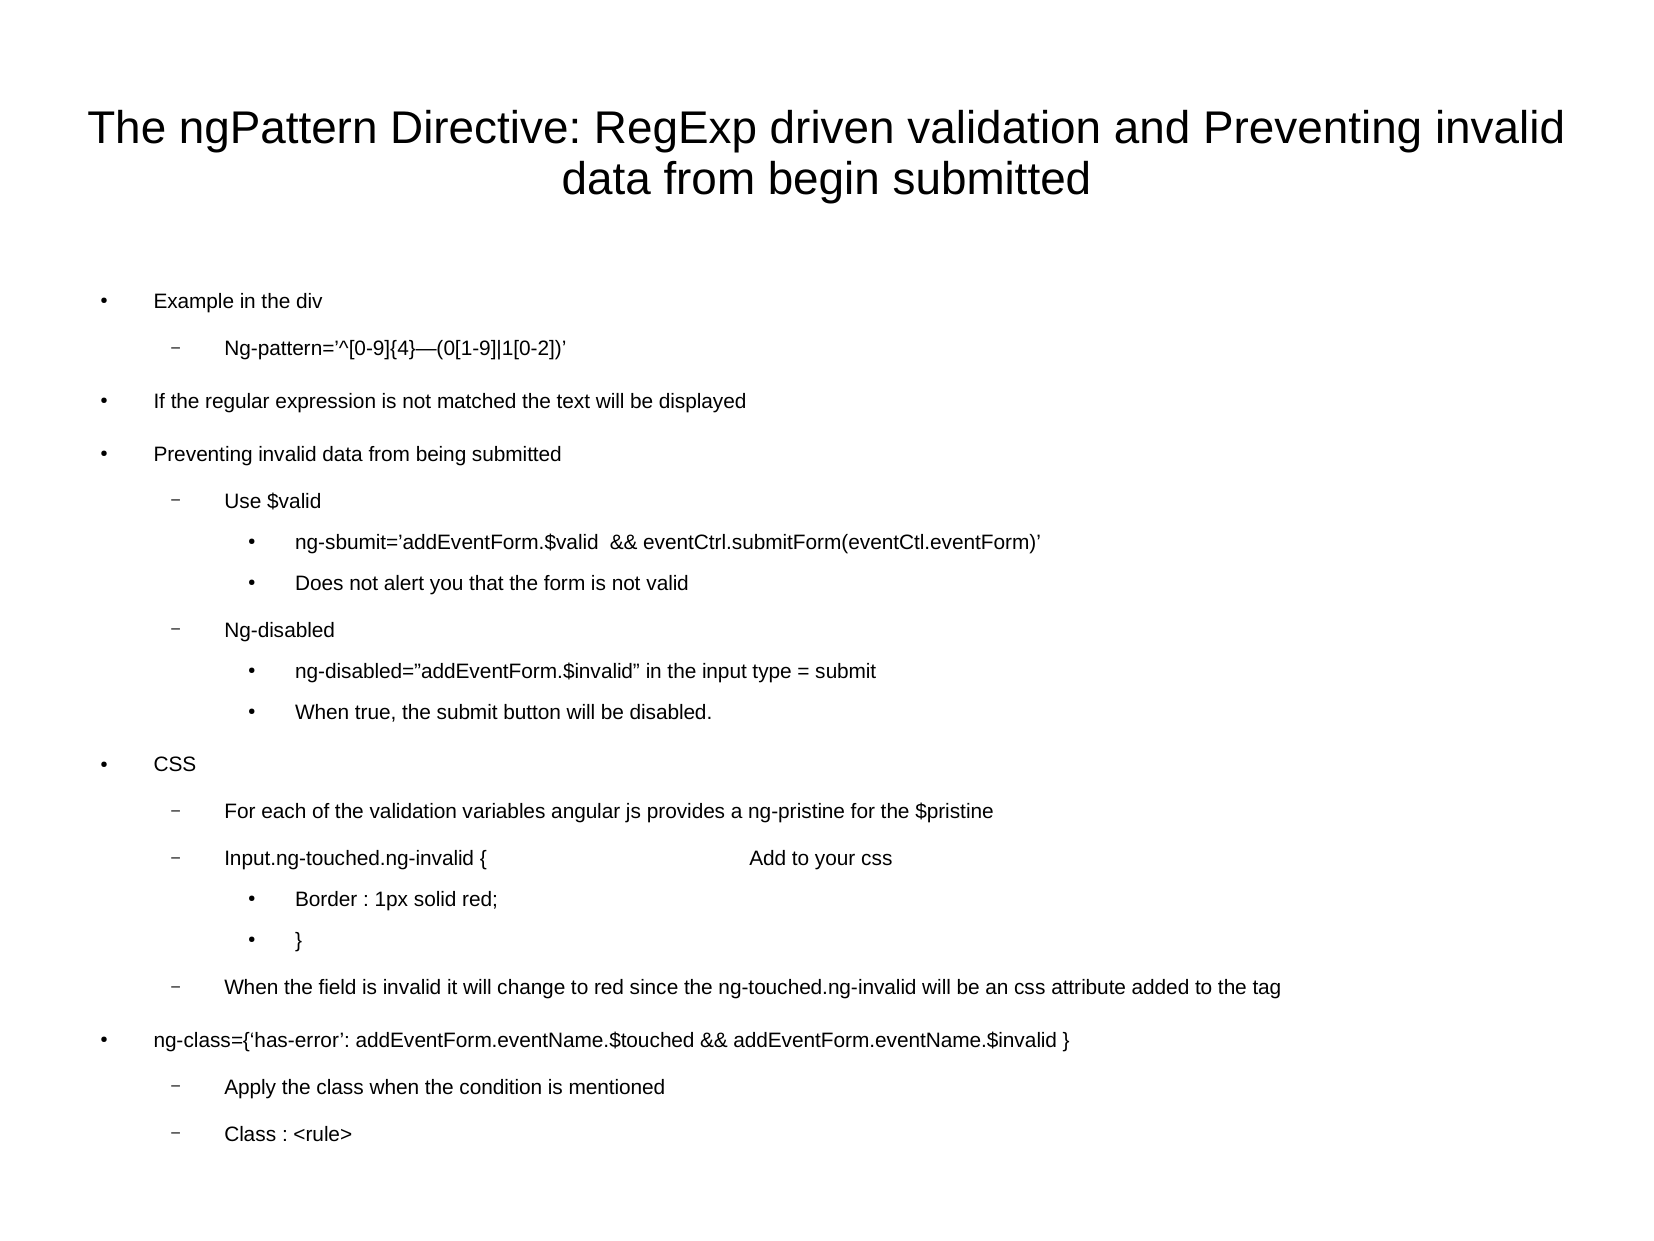

# The ngPattern Directive: RegExp driven validation and Preventing invalid data from begin submitted
Example in the div
Ng-pattern=’^[0-9]{4}—(0[1-9]|1[0-2])’
If the regular expression is not matched the text will be displayed
Preventing invalid data from being submitted
Use $valid
ng-sbumit=’addEventForm.$valid && eventCtrl.submitForm(eventCtl.eventForm)’
Does not alert you that the form is not valid
Ng-disabled
ng-disabled=”addEventForm.$invalid” in the input type = submit
When true, the submit button will be disabled.
CSS
For each of the validation variables angular js provides a ng-pristine for the $pristine
Input.ng-touched.ng-invalid {				Add to your css
Border : 1px solid red;
}
When the field is invalid it will change to red since the ng-touched.ng-invalid will be an css attribute added to the tag
ng-class={‘has-error’: addEventForm.eventName.$touched && addEventForm.eventName.$invalid }
Apply the class when the condition is mentioned
Class : <rule>